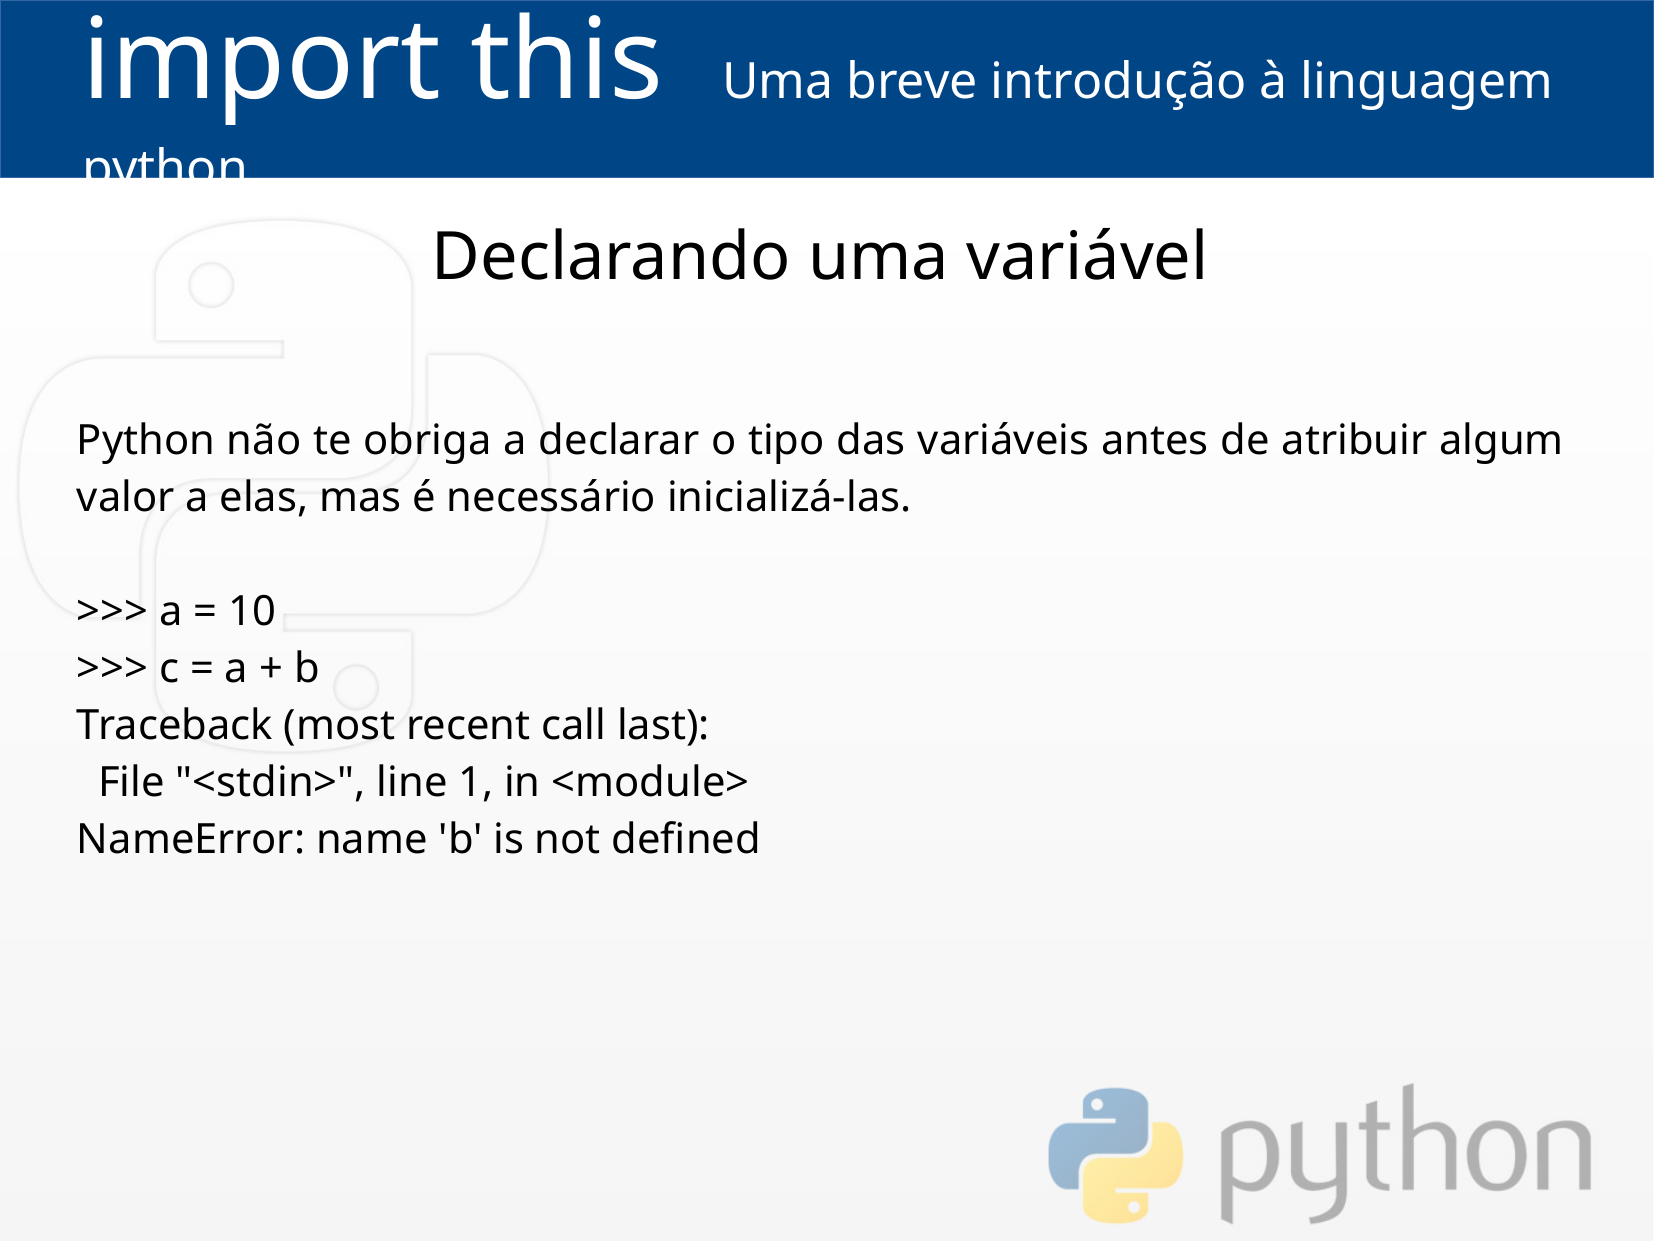

import this Uma breve introdução à linguagem python
Declarando uma variável
# Python não te obriga a declarar o tipo das variáveis antes de atribuir algum valor a elas, mas é necessário inicializá-las.
>>> a = 10
>>> c = a + b
Traceback (most recent call last):
 File "<stdin>", line 1, in <module>
NameError: name 'b' is not defined